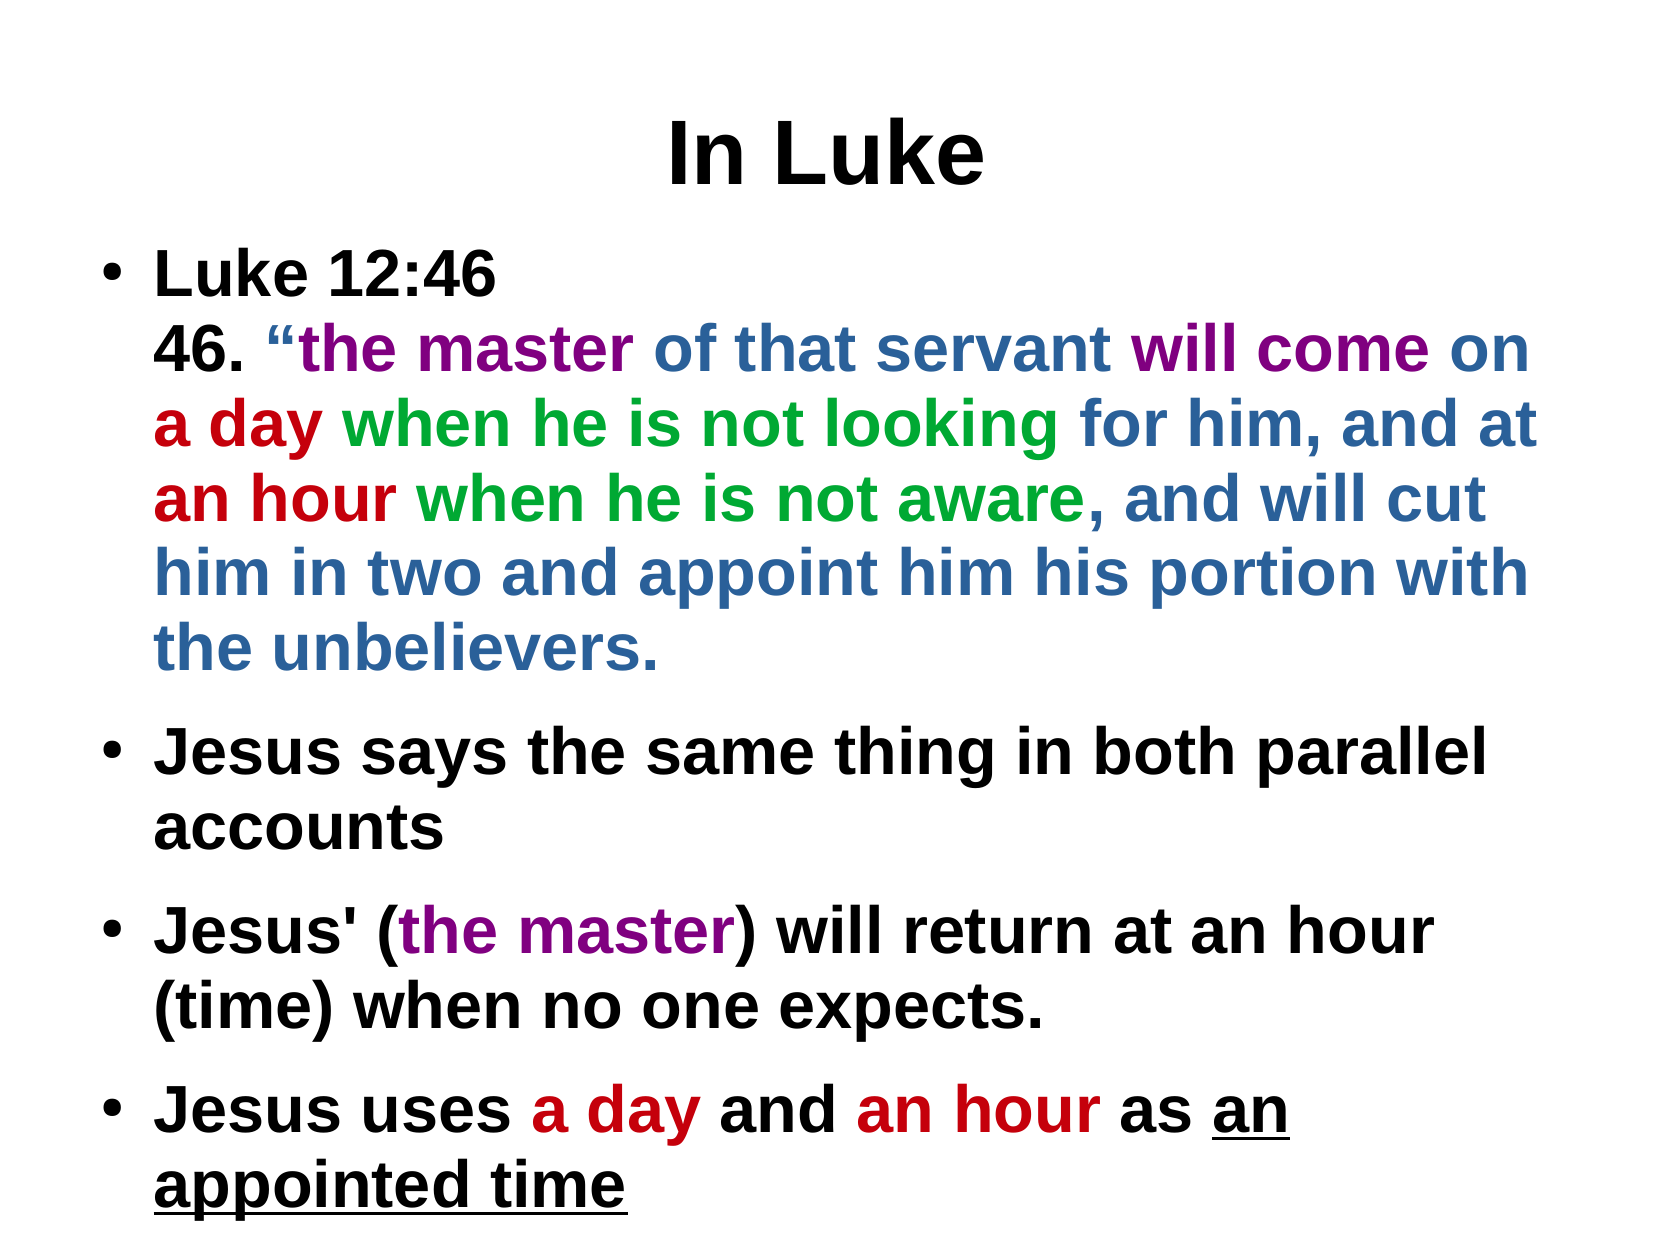

# In Luke
Luke 12:46
46. “the master of that servant will come on a day when he is not looking for him, and at an hour when he is not aware, and will cut him in two and appoint him his portion with the unbelievers.
Jesus says the same thing in both parallel accounts
Jesus' (the master) will return at an hour (time) when no one expects.
Jesus uses a day and an hour as an appointed time